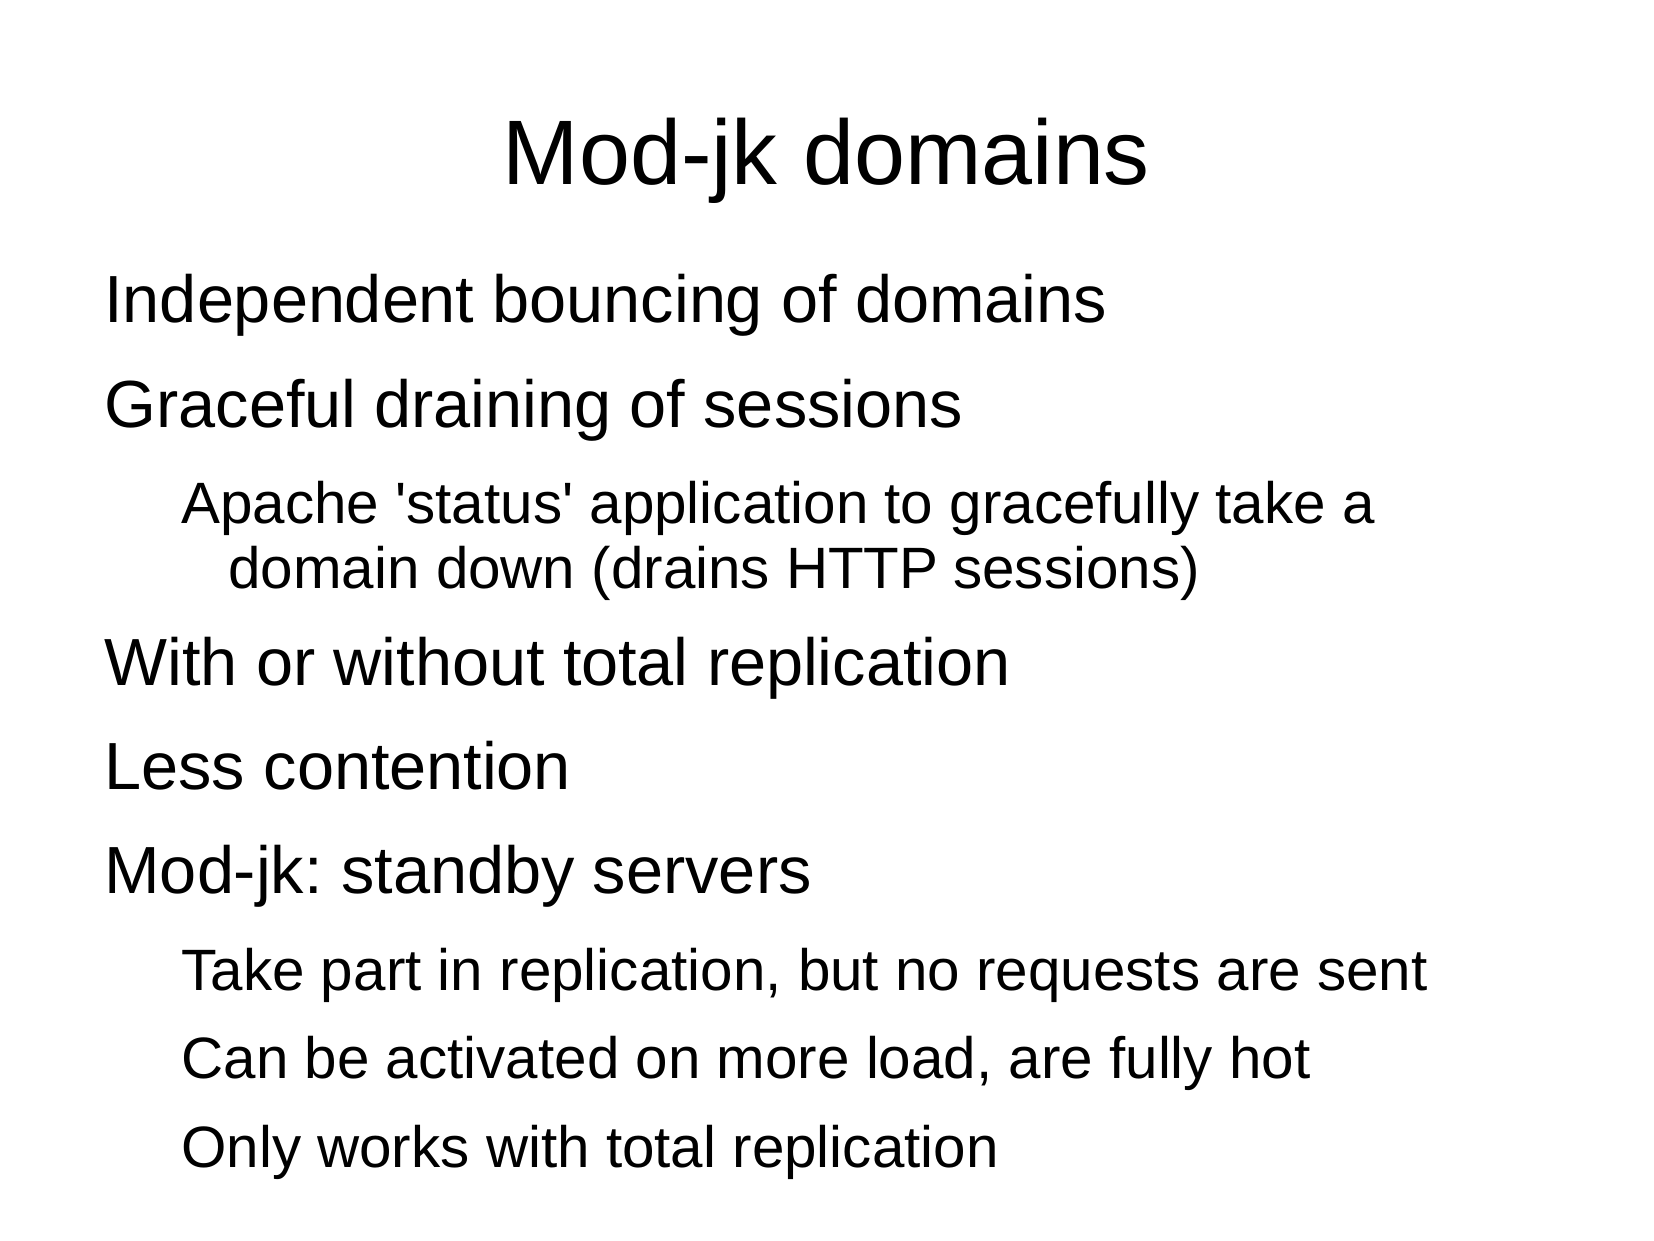

# Mod-jk domains
Independent bouncing of domains
Graceful draining of sessions
Apache 'status' application to gracefully take a domain down (drains HTTP sessions)
With or without total replication
Less contention
Mod-jk: standby servers
Take part in replication, but no requests are sent
Can be activated on more load, are fully hot
Only works with total replication